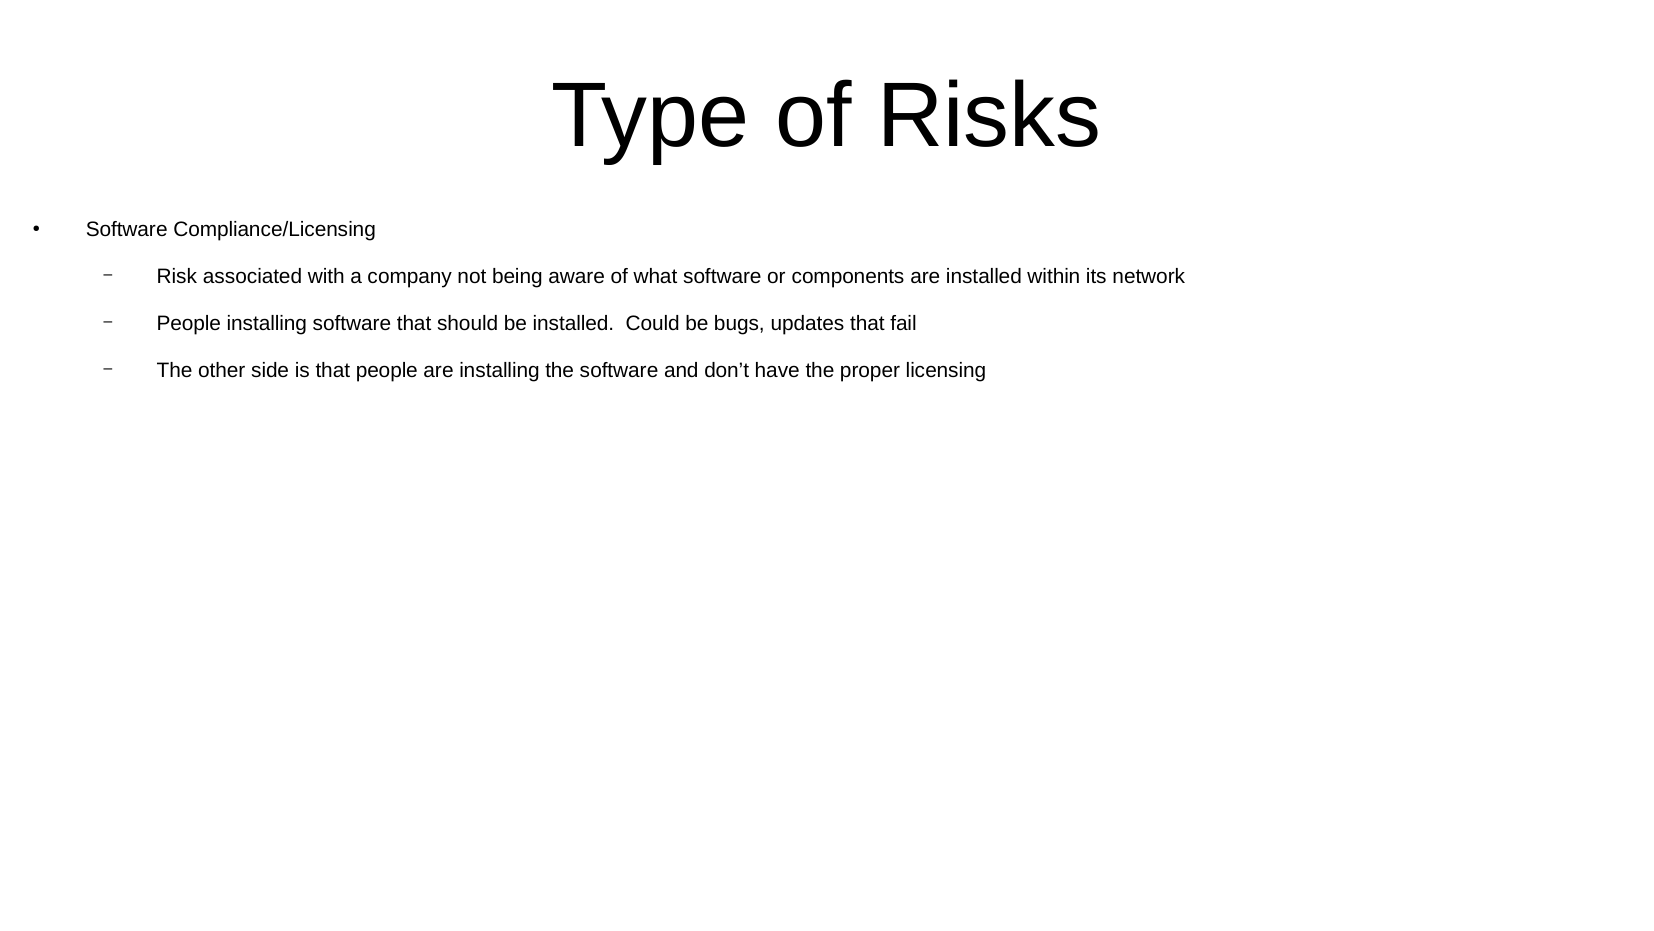

# Type of Risks
Software Compliance/Licensing
Risk associated with a company not being aware of what software or components are installed within its network
People installing software that should be installed. Could be bugs, updates that fail
The other side is that people are installing the software and don’t have the proper licensing